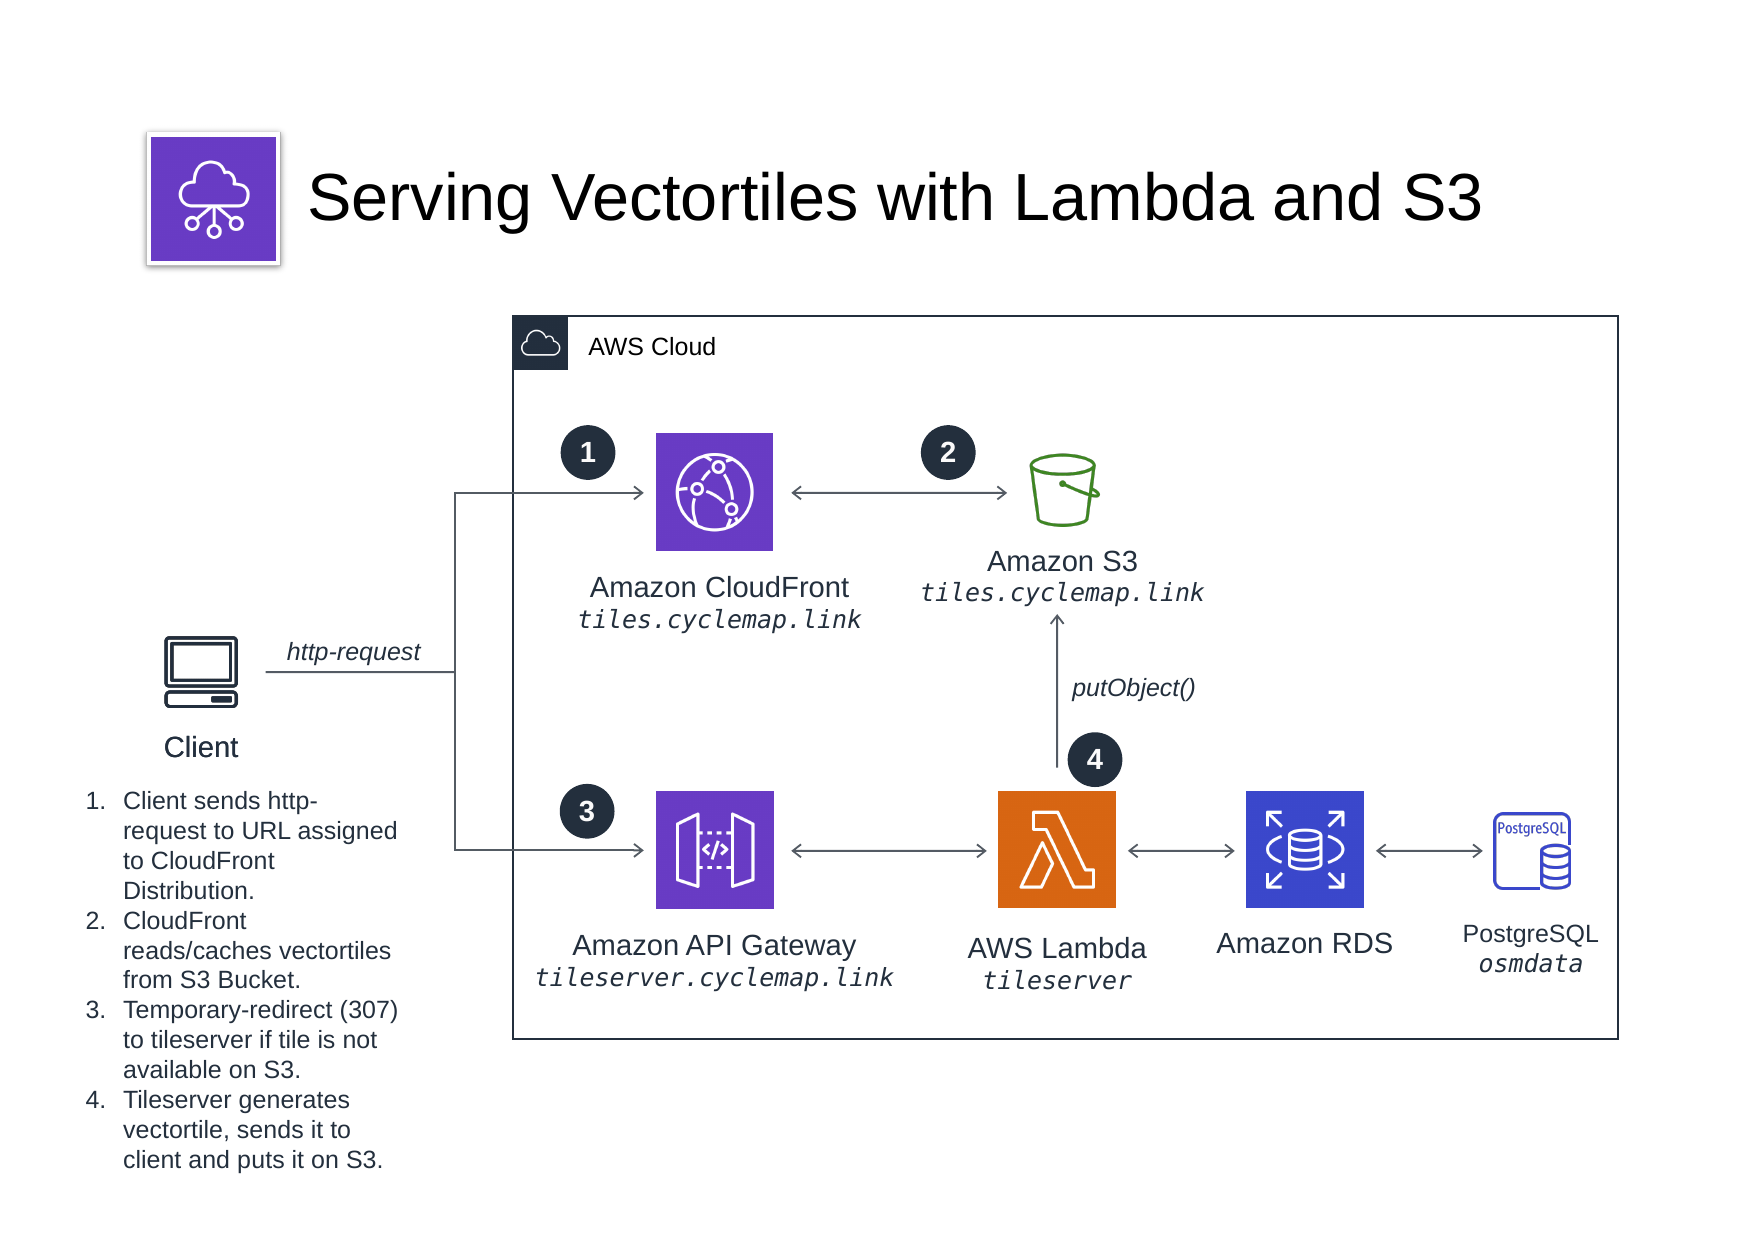

# Serving Vectortiles with Lambda and S3
AWS Cloud
1
2
Amazon S3
tiles.cyclemap.link
Amazon CloudFront
tiles.cyclemap.link
http-request
putObject()
Client
Client
4
Client sends http-request to URL assigned to CloudFront Distribution.
CloudFront reads/caches vectortiles from S3 Bucket.
Temporary-redirect (307) to tileserver if tile is not available on S3.
Tileserver generates vectortile, sends it to client and puts it on S3.
3
PostgreSQL
osmdata
Amazon RDS
Amazon API Gateway
tileserver.cyclemap.link
AWS Lambda
tileserver